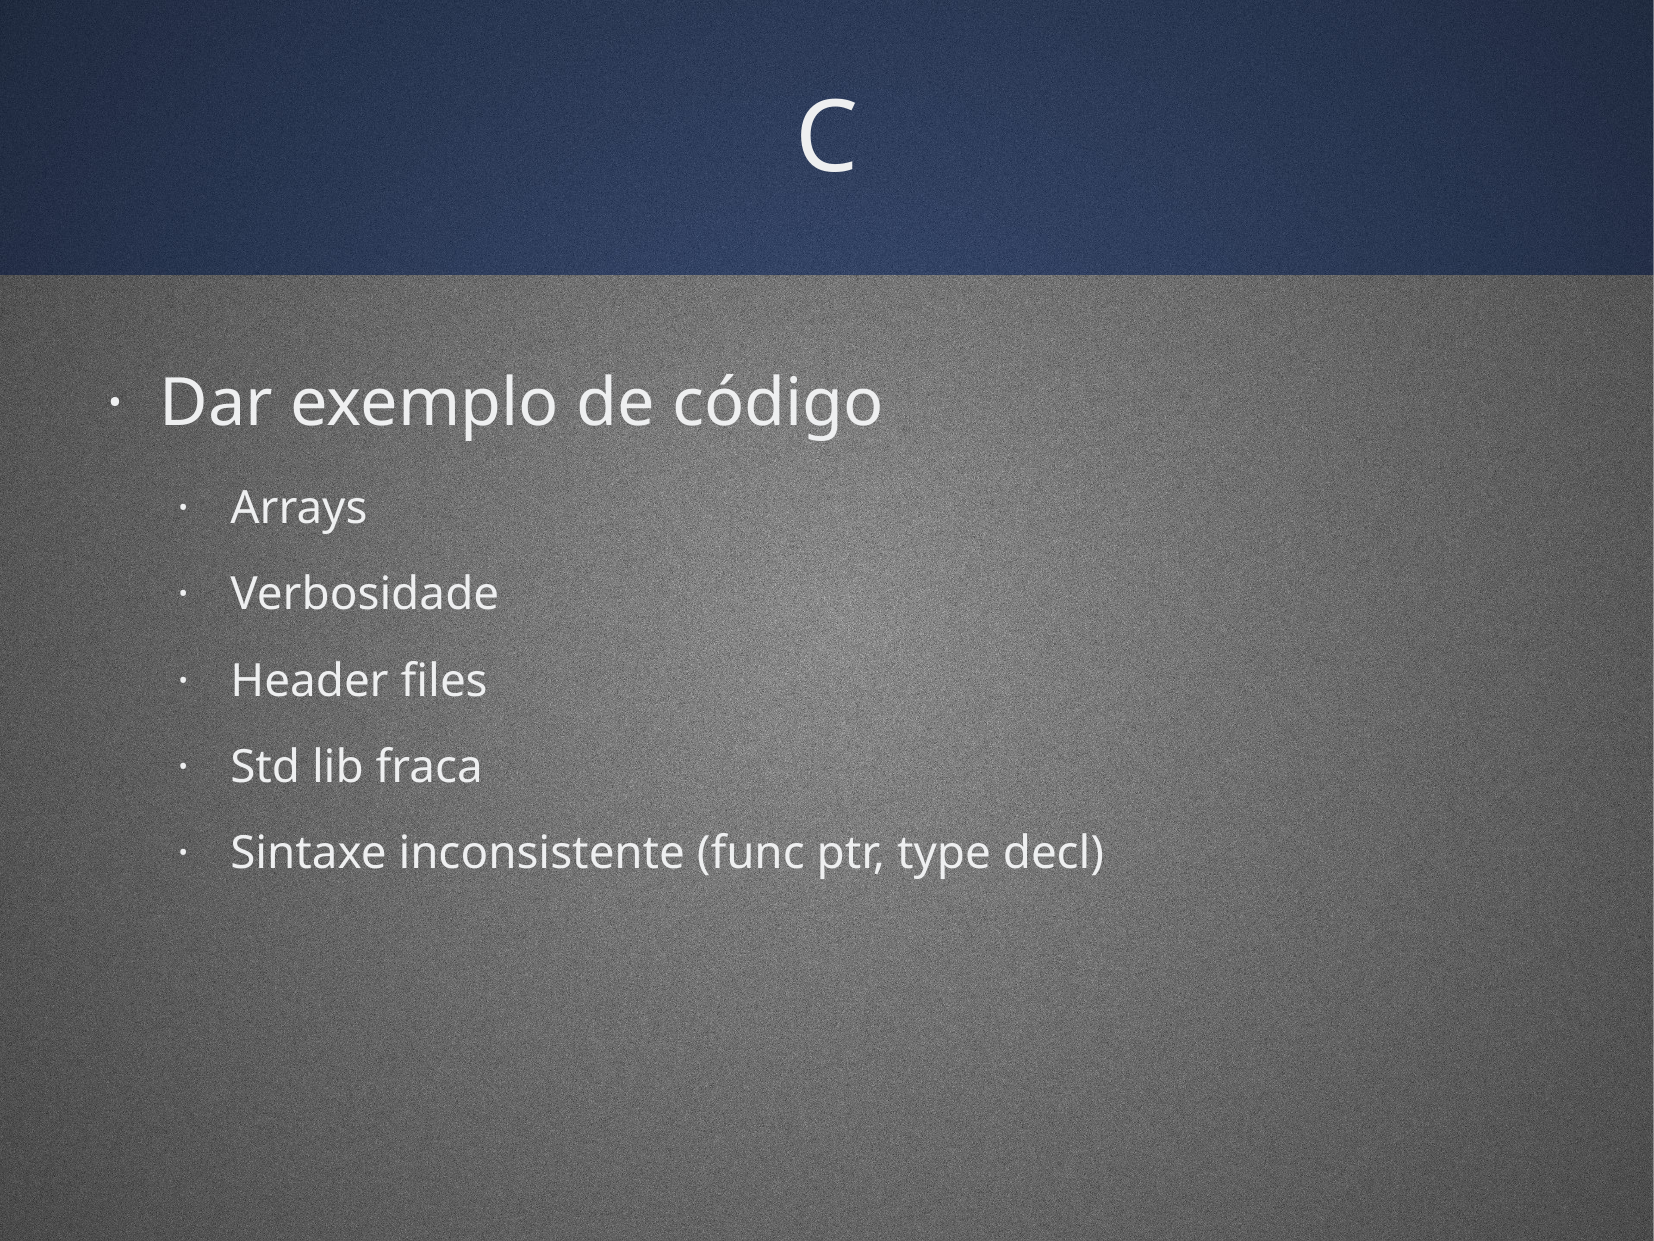

# C
Dar exemplo de código
Arrays
Verbosidade
Header files
Std lib fraca
Sintaxe inconsistente (func ptr, type decl)